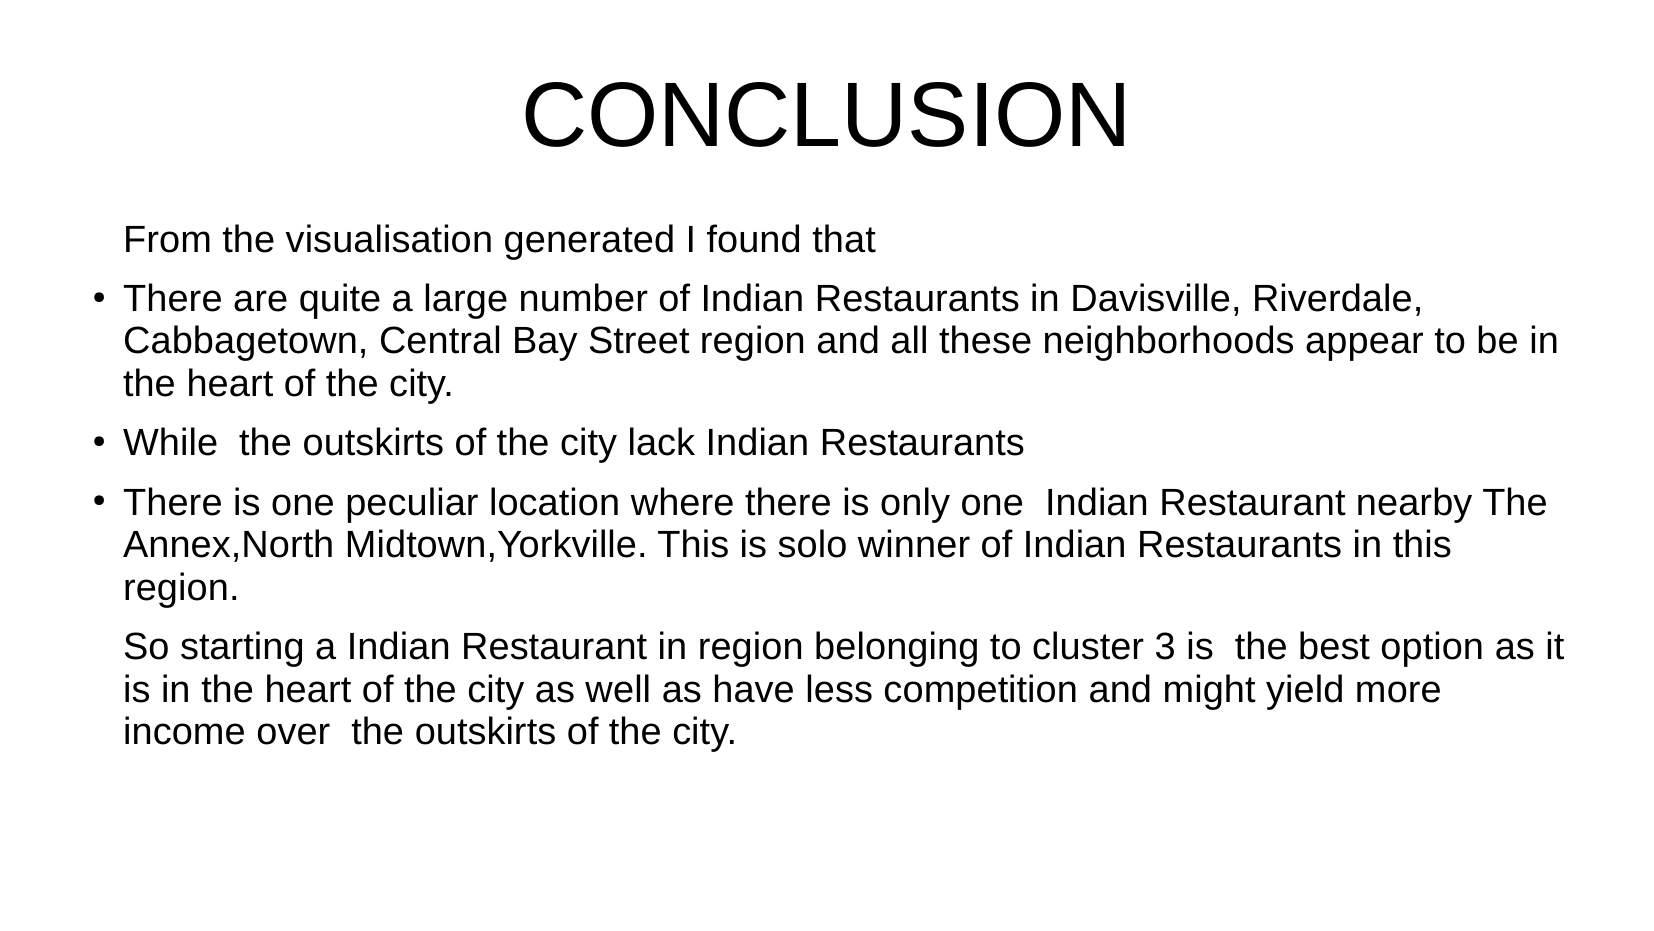

# CONCLUSION
From the visualisation generated I found that
There are quite a large number of Indian Restaurants in Davisville, Riverdale, Cabbagetown, Central Bay Street region and all these neighborhoods appear to be in the heart of the city.
While the outskirts of the city lack Indian Restaurants
There is one peculiar location where there is only one Indian Restaurant nearby The Annex,North Midtown,Yorkville. This is solo winner of Indian Restaurants in this region.
So starting a Indian Restaurant in region belonging to cluster 3 is the best option as it is in the heart of the city as well as have less competition and might yield more income over the outskirts of the city.